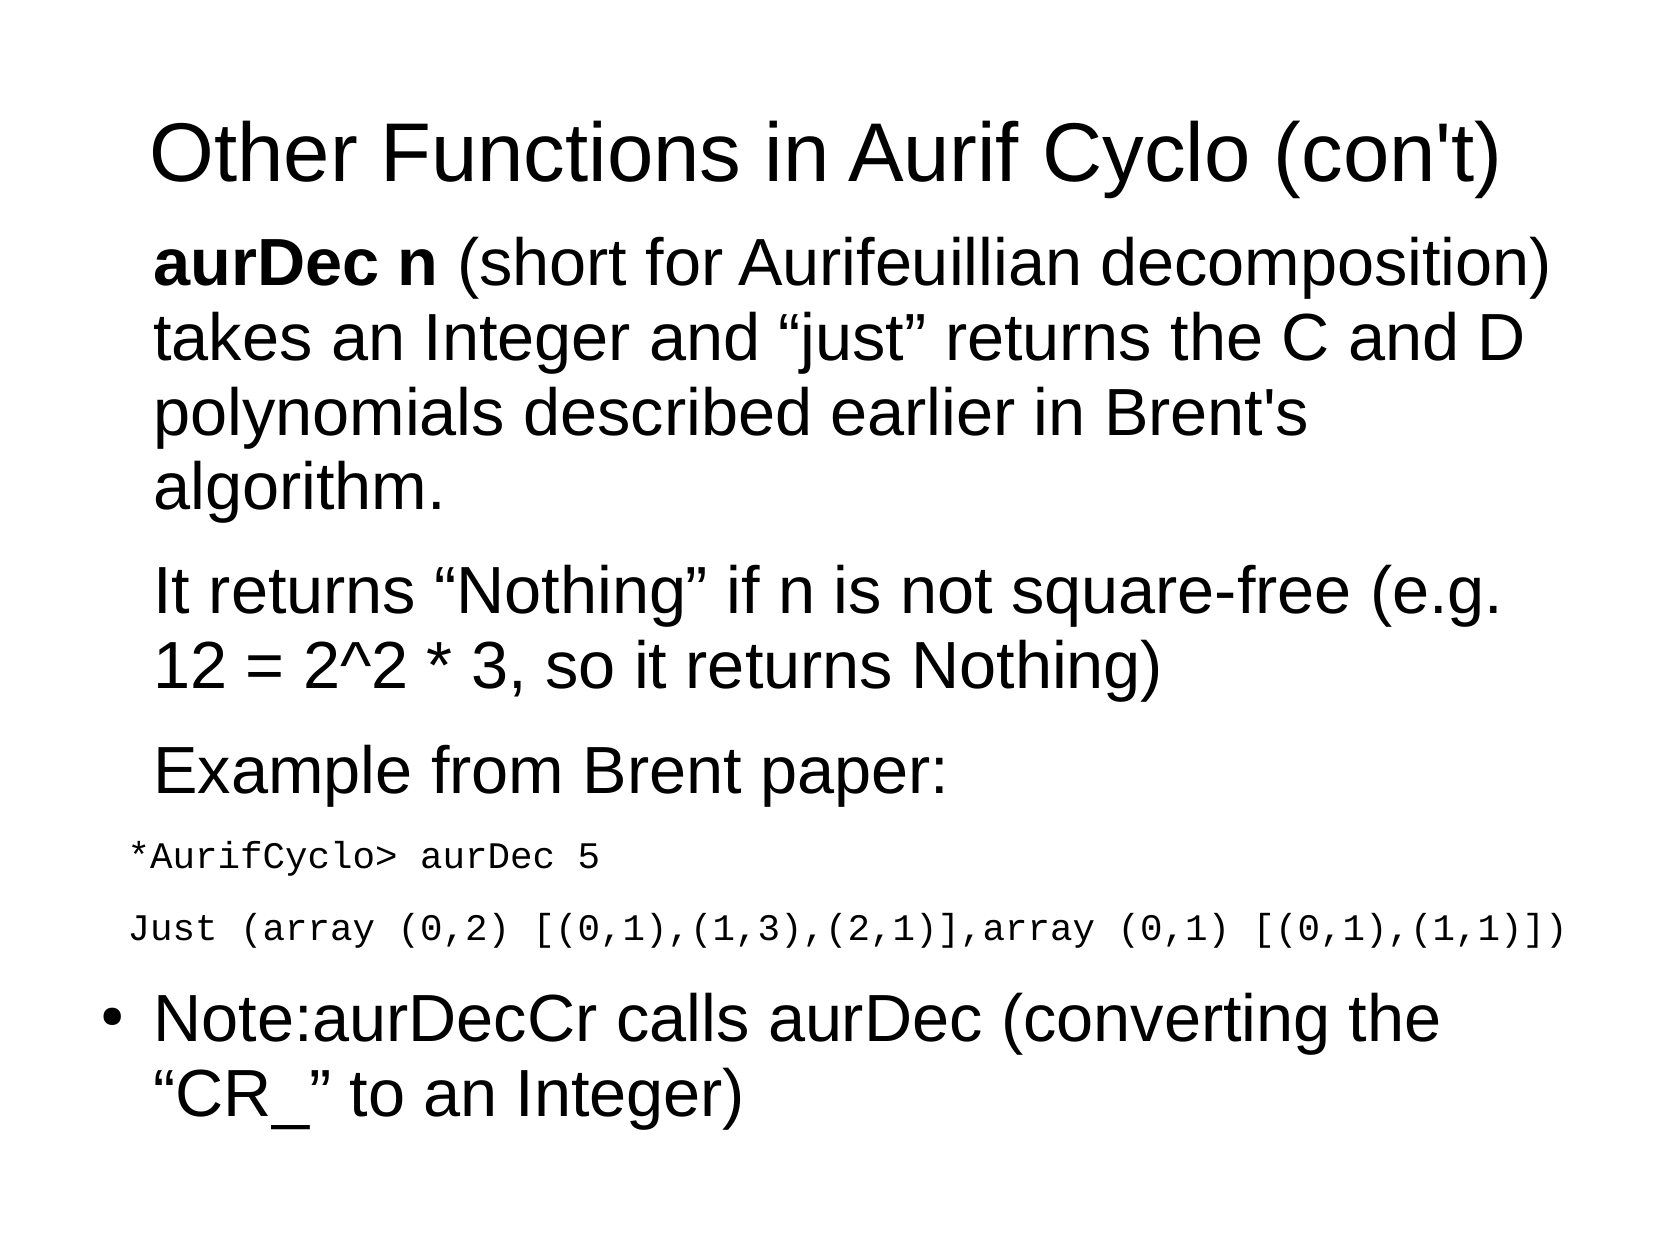

# Other Functions in Aurif Cyclo (con't)
aurDec n (short for Aurifeuillian decomposition) takes an Integer and “just” returns the C and D polynomials described earlier in Brent's algorithm.
It returns “Nothing” if n is not square-free (e.g. 12 = 2^2 * 3, so it returns Nothing)
Example from Brent paper:
 *AurifCyclo> aurDec 5
 Just (array (0,2) [(0,1),(1,3),(2,1)],array (0,1) [(0,1),(1,1)])
Note:aurDecCr calls aurDec (converting the “CR_” to an Integer)